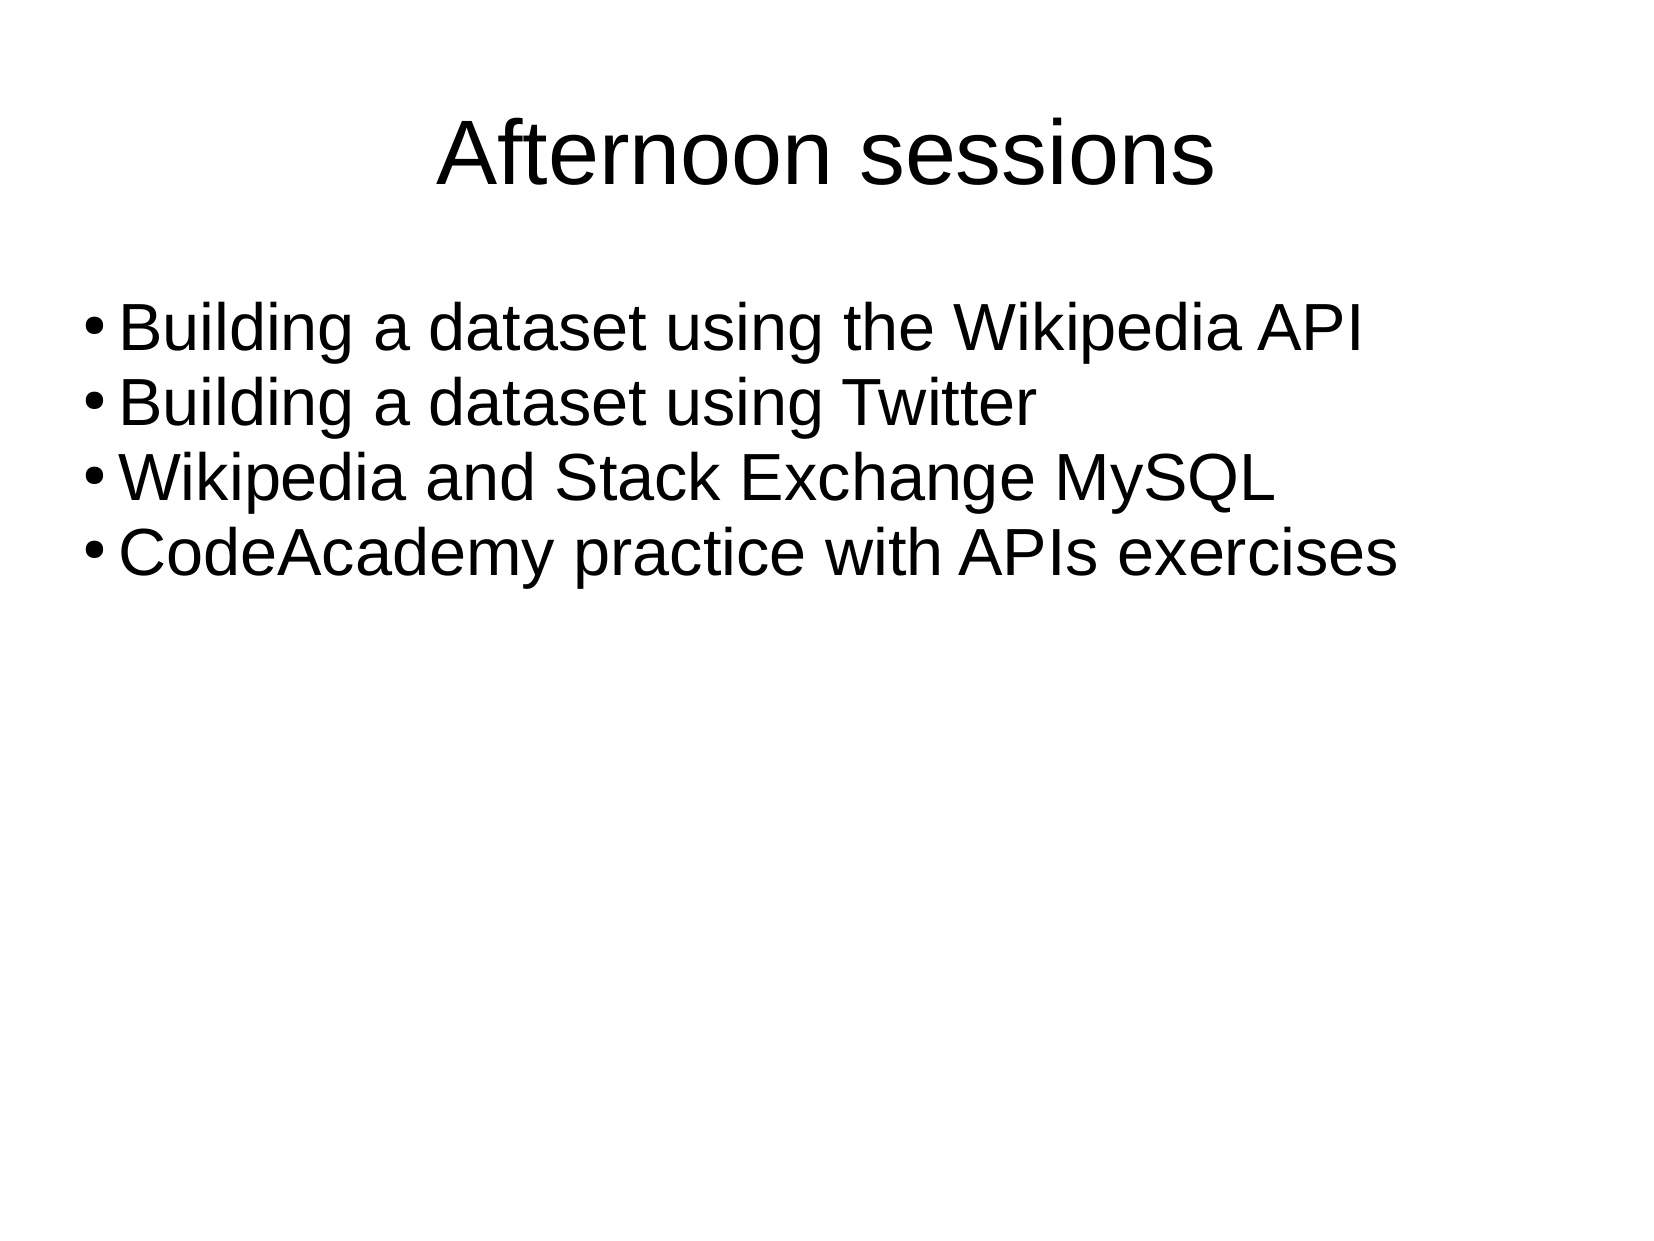

Afternoon sessions
# Building a dataset using the Wikipedia API
Building a dataset using Twitter
Wikipedia and Stack Exchange MySQL
CodeAcademy practice with APIs exercises